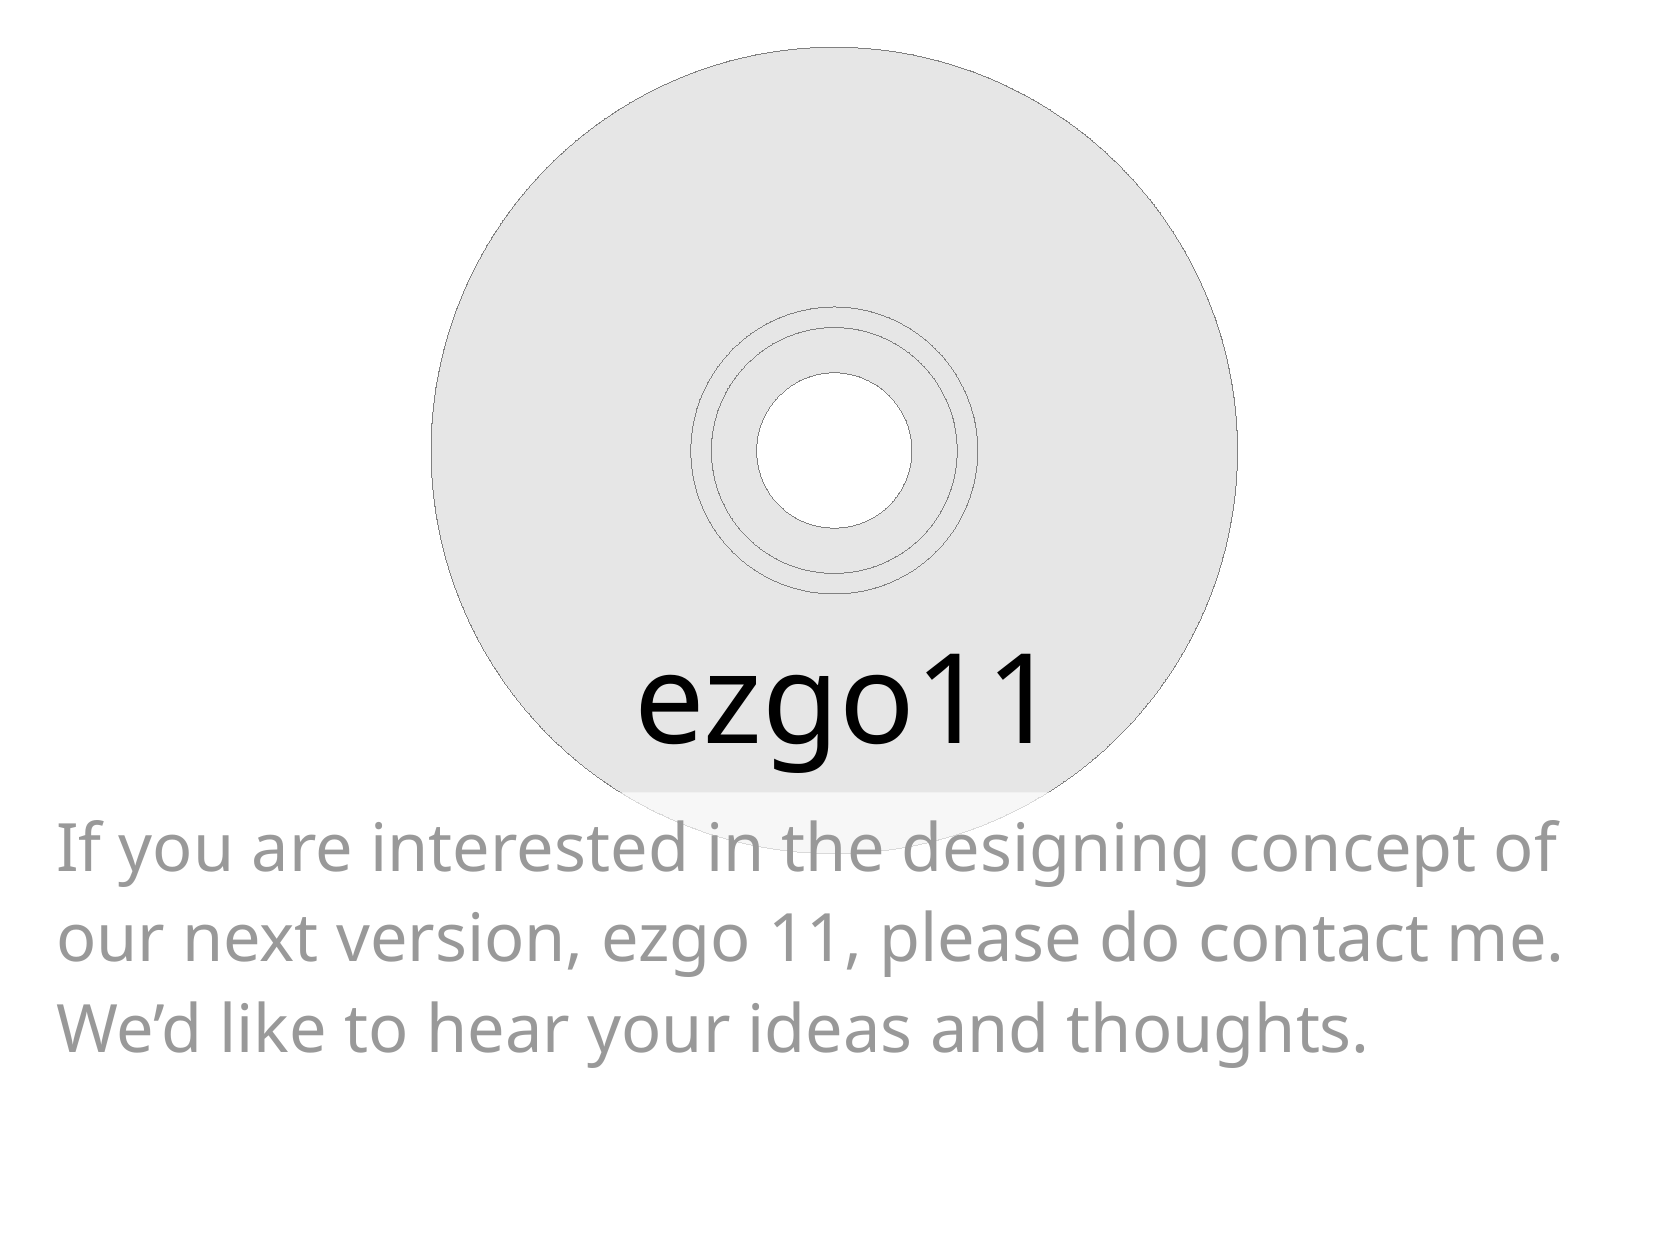

ezgo11
If you are interested in the designing concept of our next version, ezgo 11, please do contact me. We’d like to hear your ideas and thoughts.